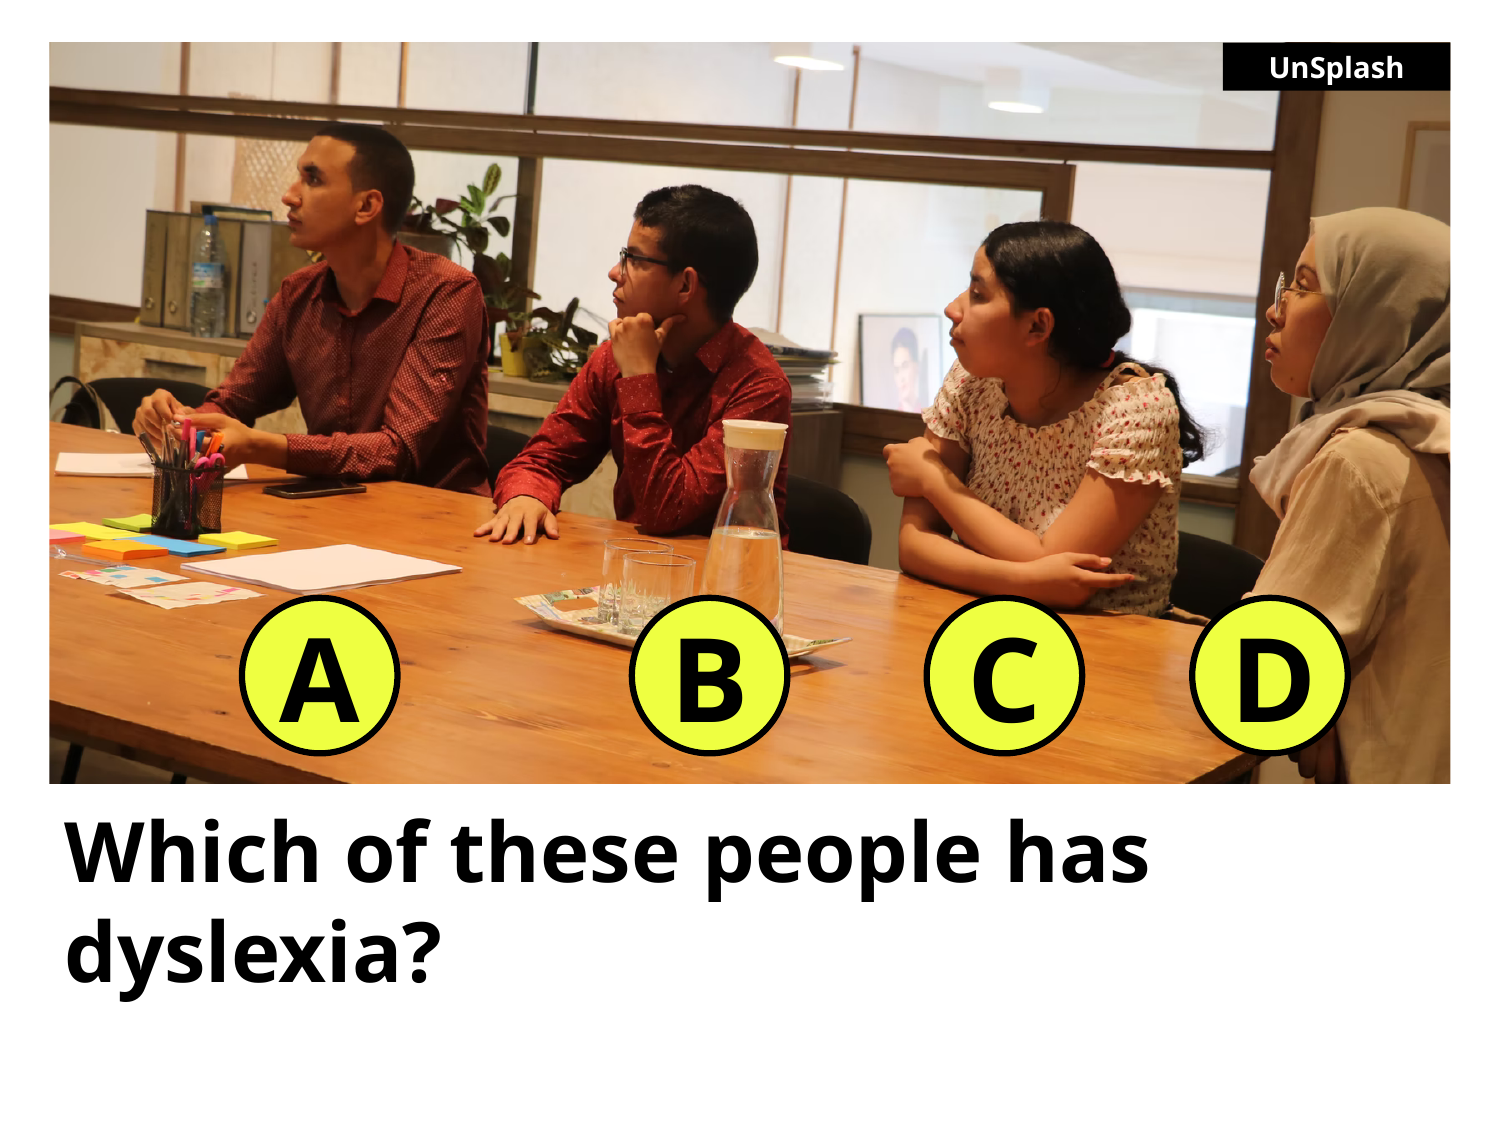

UnSplash
A
B
C
D
Which of these people has dyslexia?